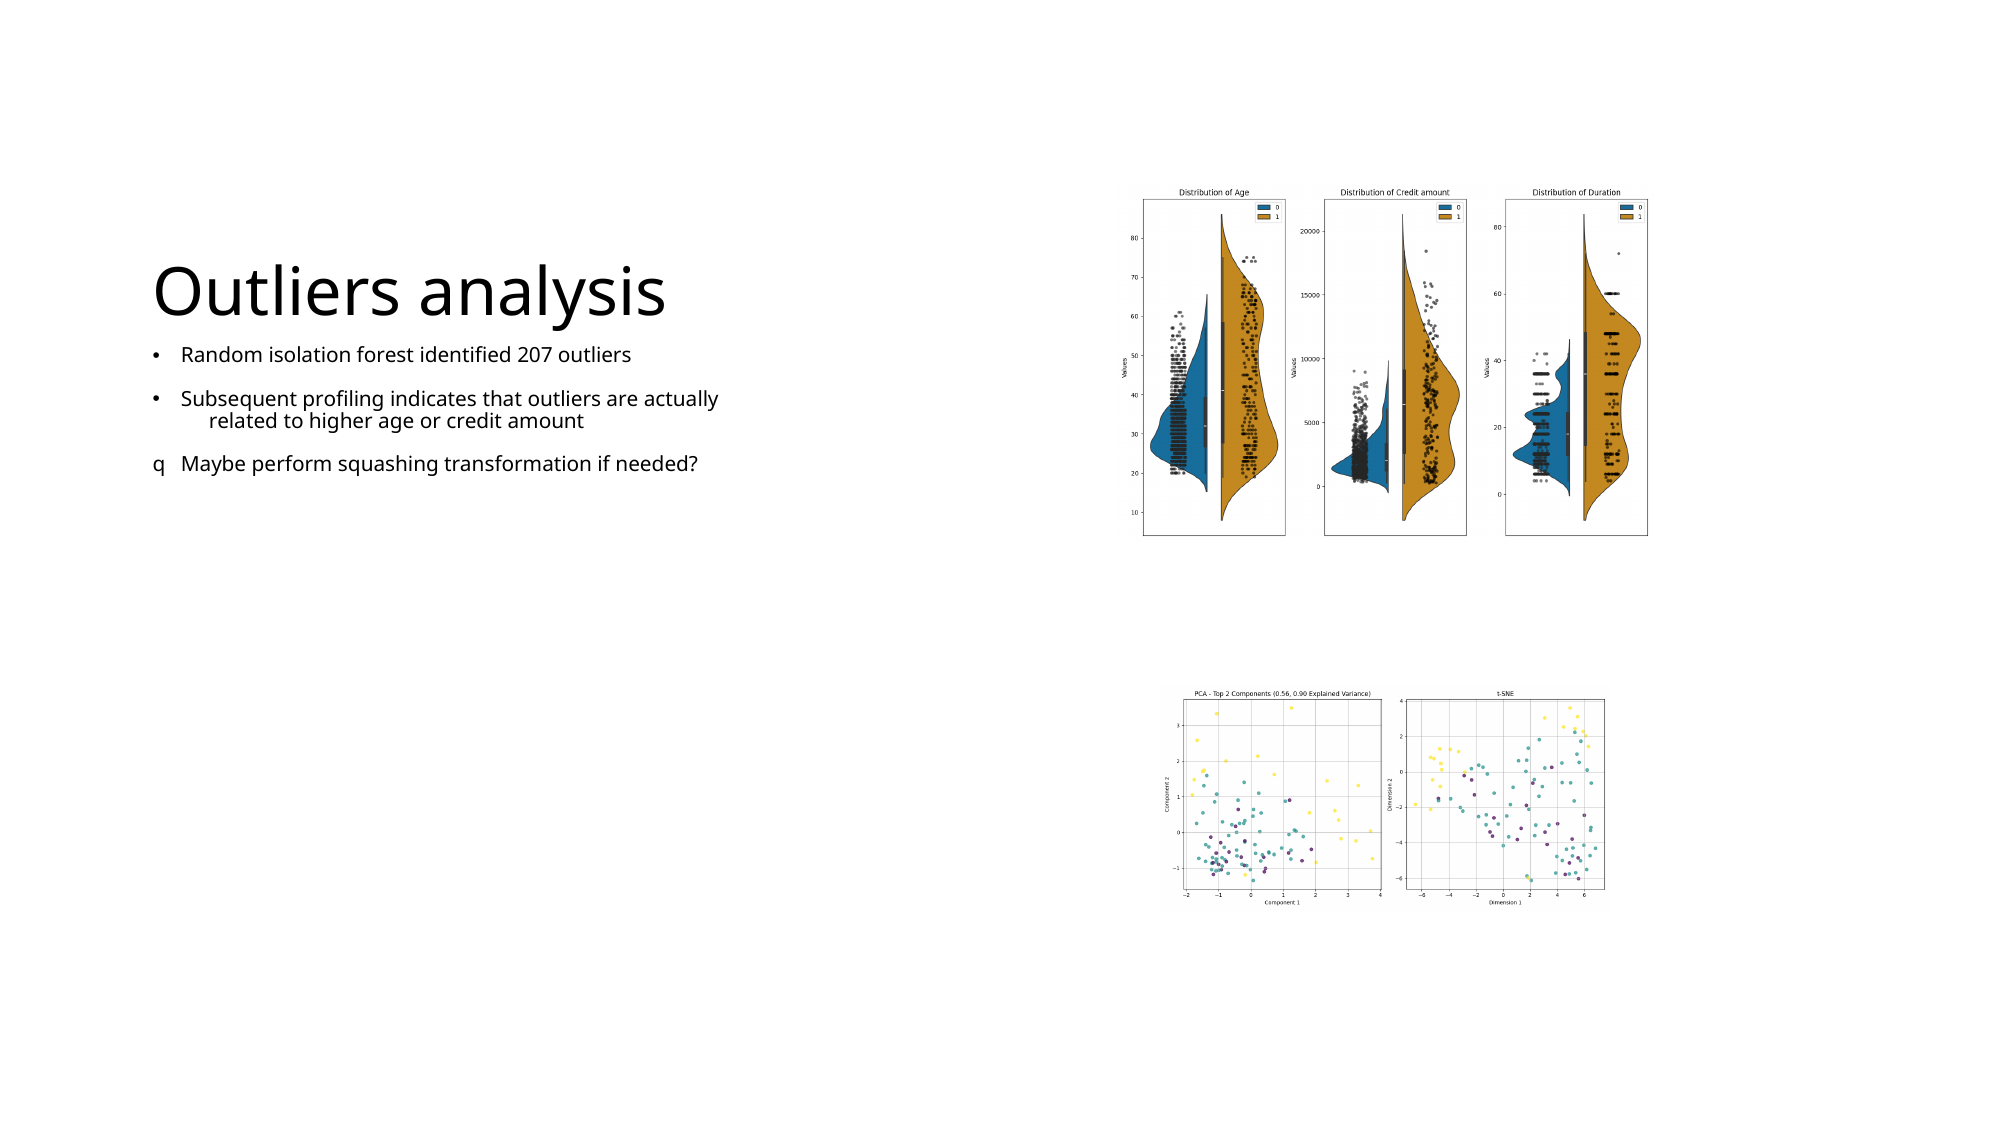

# Outliers analysis
Random isolation forest identified 207 outliers
Subsequent profiling indicates that outliers are actually related to higher age or credit amount
Maybe perform squashing transformation if needed?